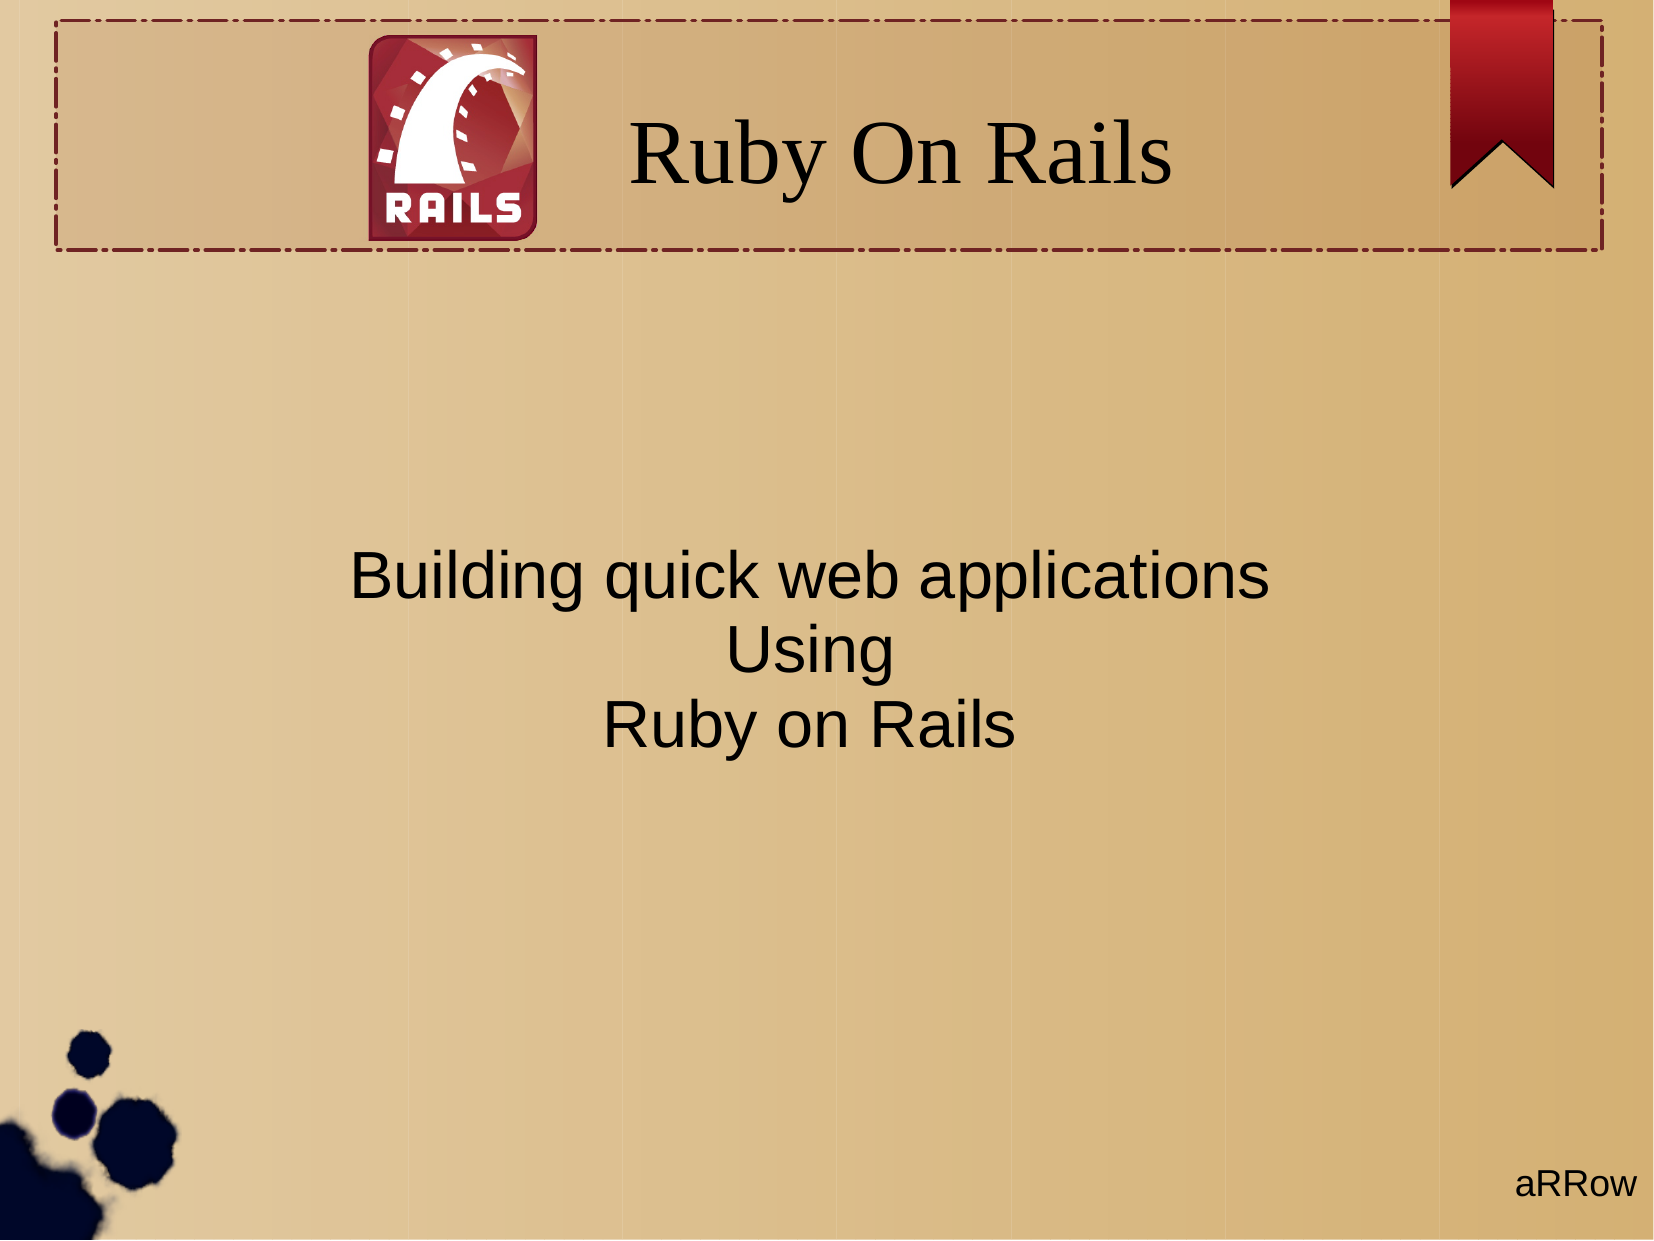

# Ruby On Rails
Building quick web applications
Using
Ruby on Rails
aRRow